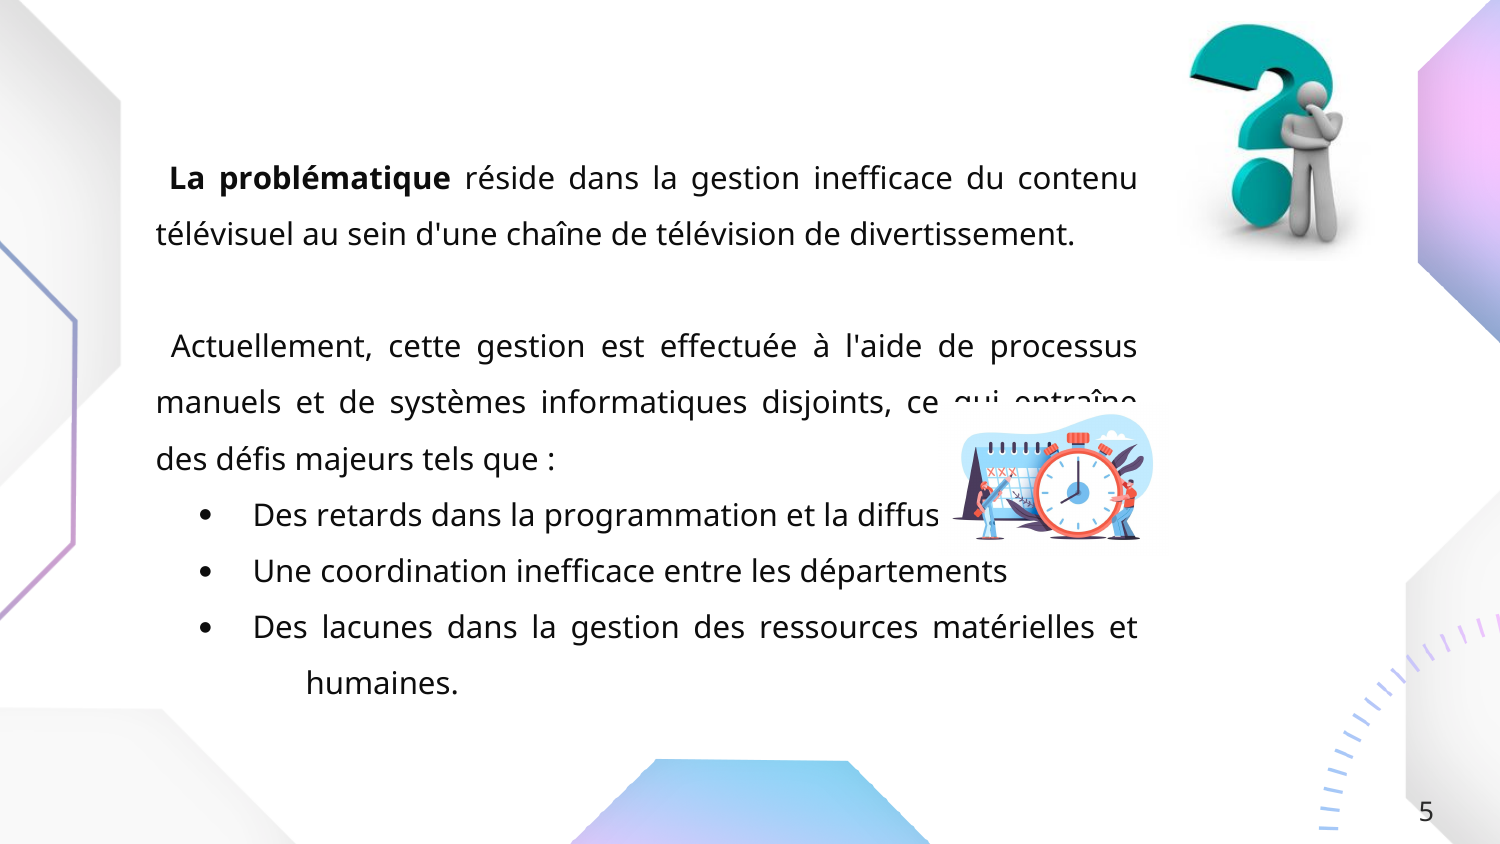

# La problématique réside dans la gestion inefficace du contenu télévisuel au sein d'une chaîne de télévision de divertissement.
 Actuellement, cette gestion est effectuée à l'aide de processus manuels et de systèmes informatiques disjoints, ce qui entraîne des défis majeurs tels que :
Des retards dans la programmation et la diffusion
Une coordination inefficace entre les départements
Des lacunes dans la gestion des ressources matérielles et humaines.